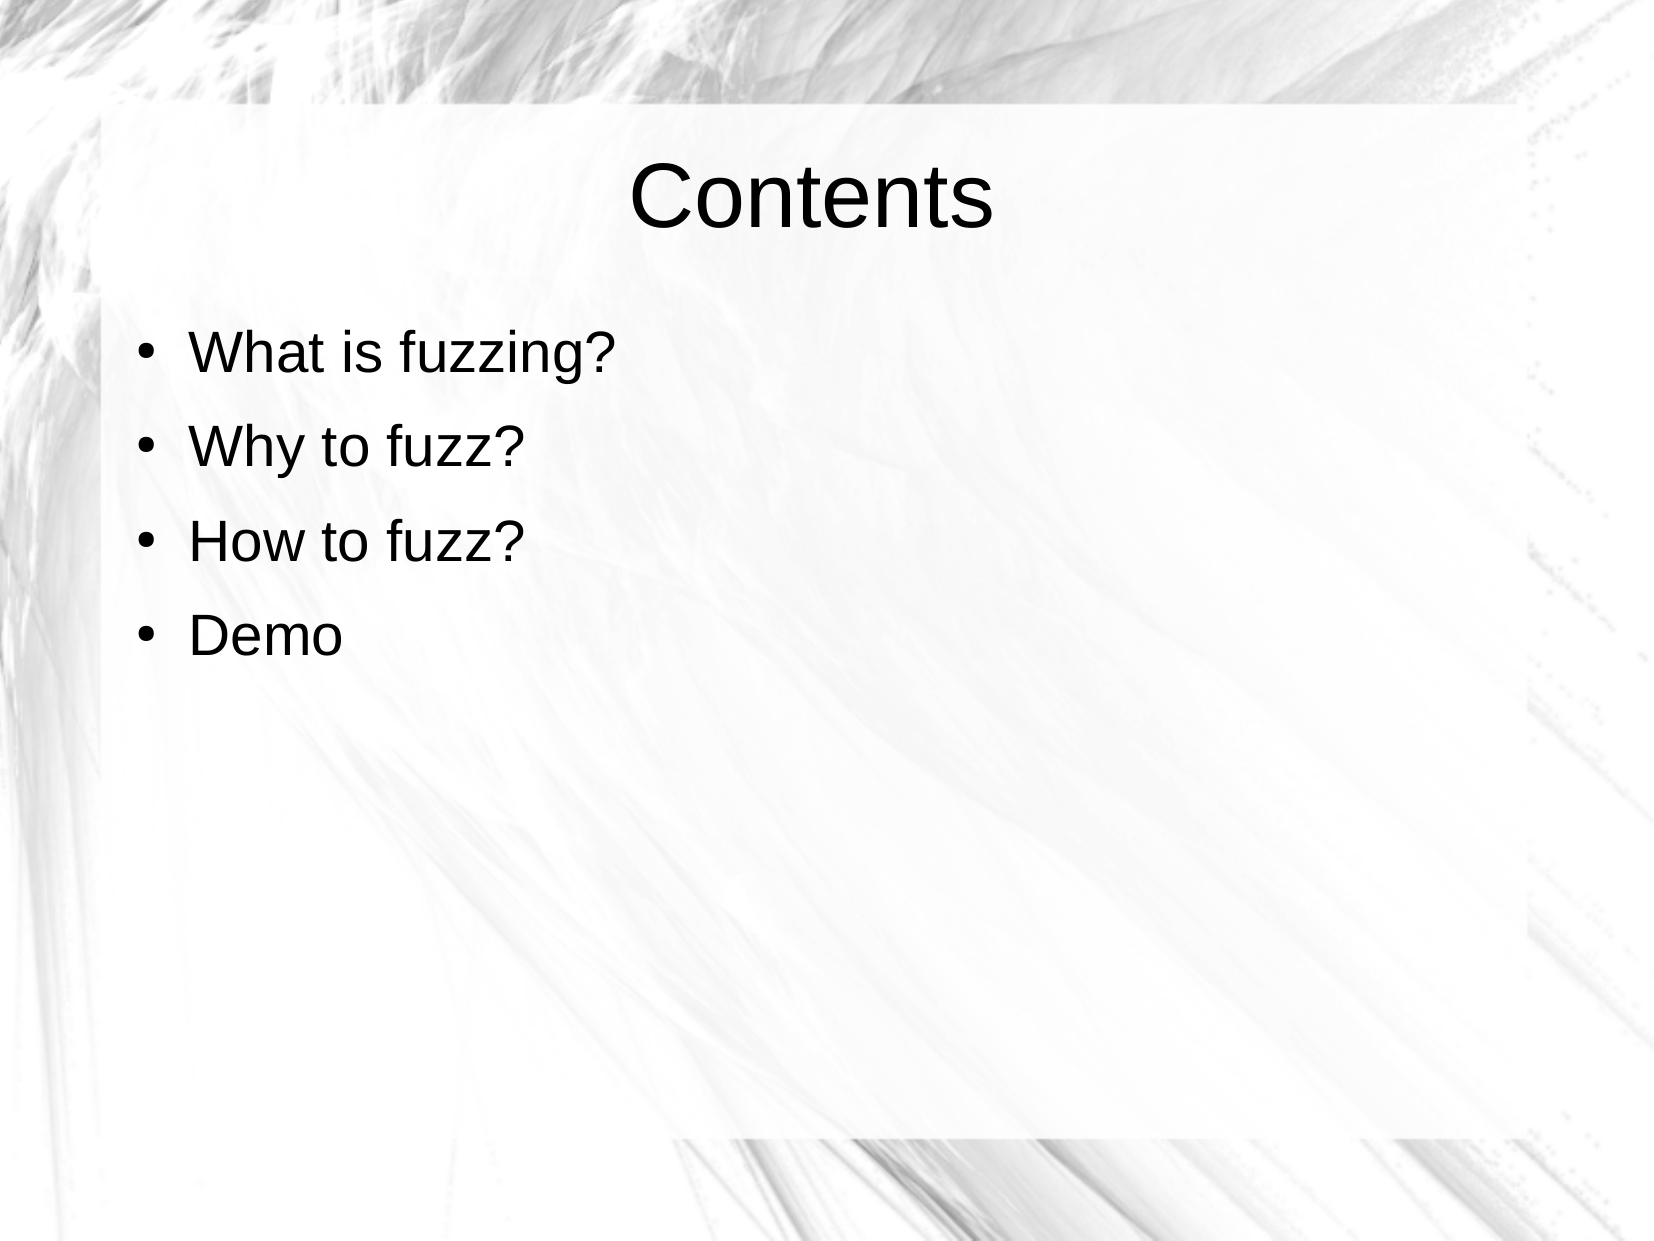

# Contents
What is fuzzing?
Why to fuzz?
How to fuzz?
Demo